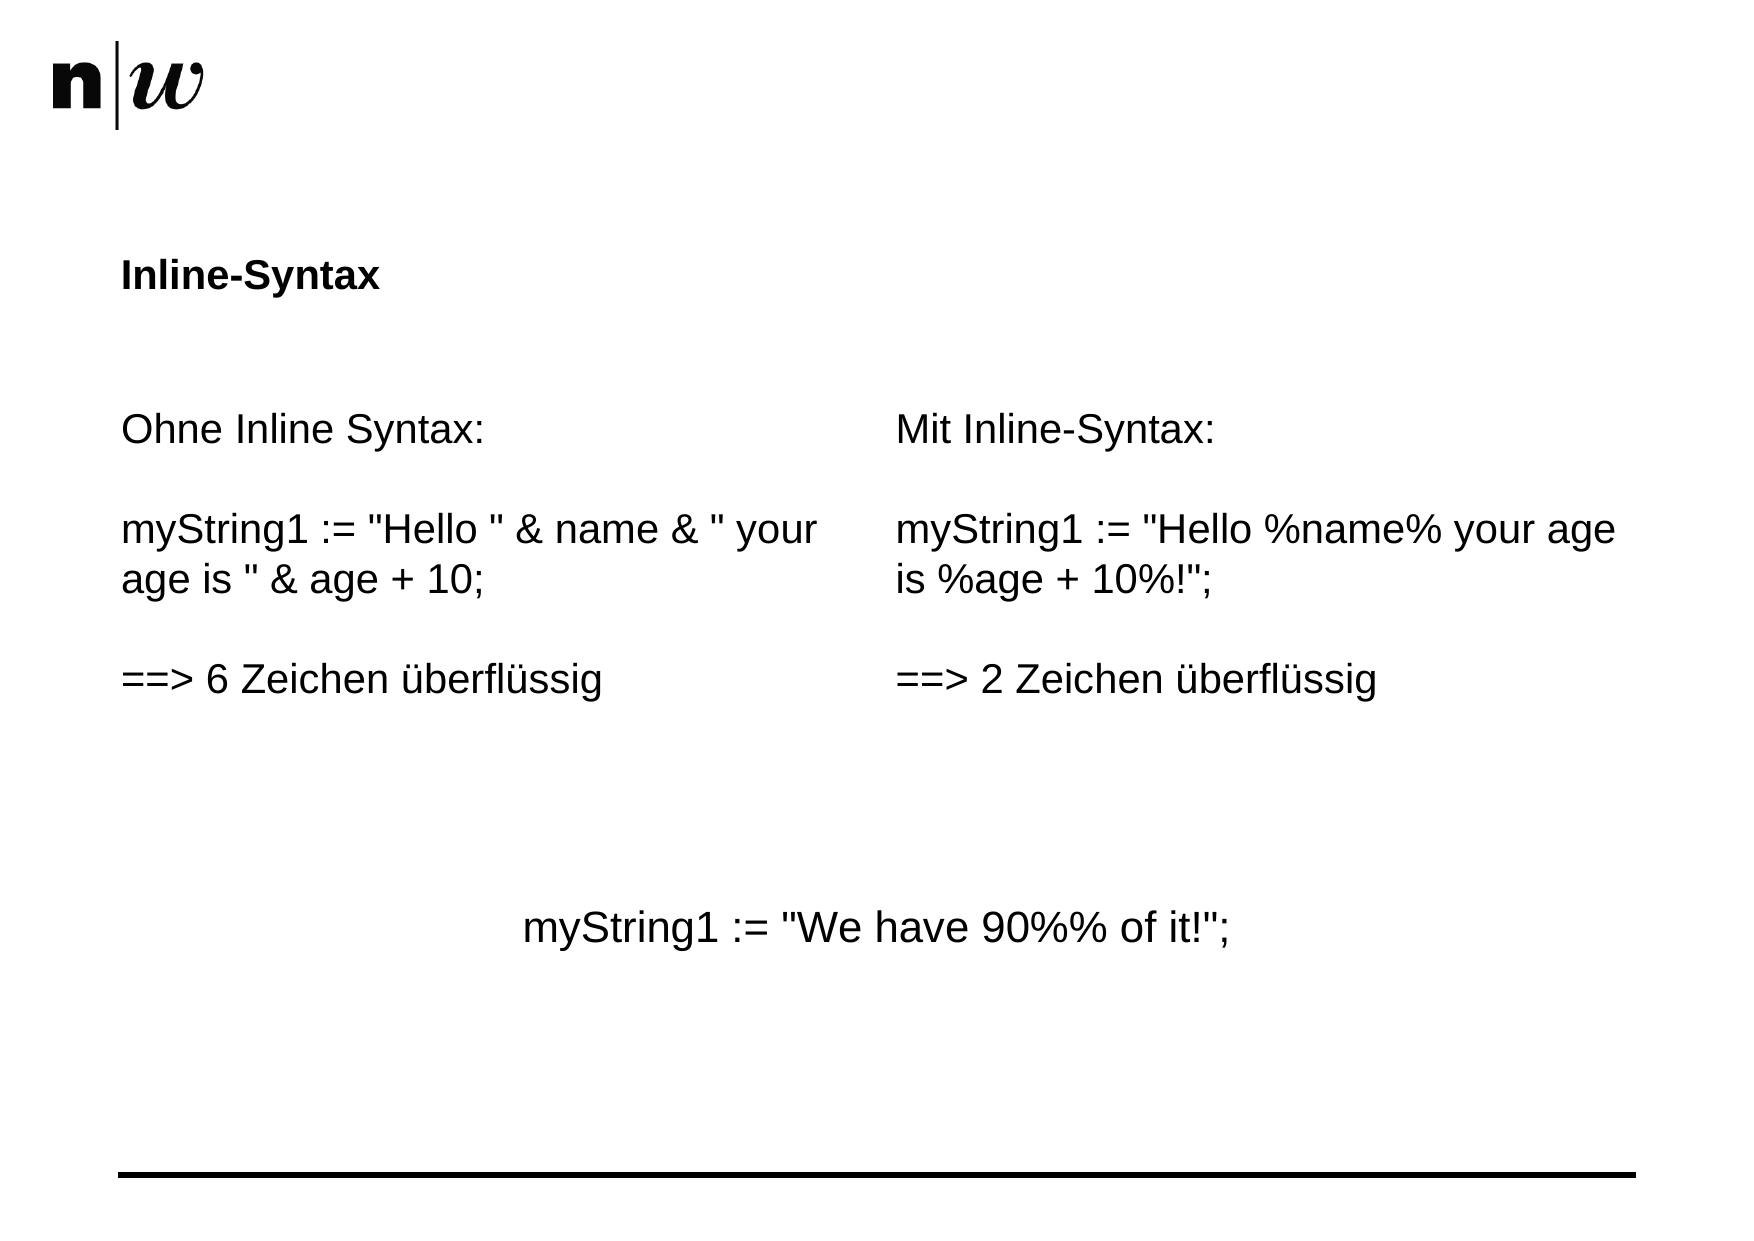

Inline-Syntax
# Ohne Inline Syntax:
myString1 := "Hello " & name & " your age is " & age + 10;
==> 6 Zeichen überflüssig
Mit Inline-Syntax:
myString1 := "Hello %name% your age is %age + 10%!";
==> 2 Zeichen überflüssig
myString1 := "We have 90%% of it!";